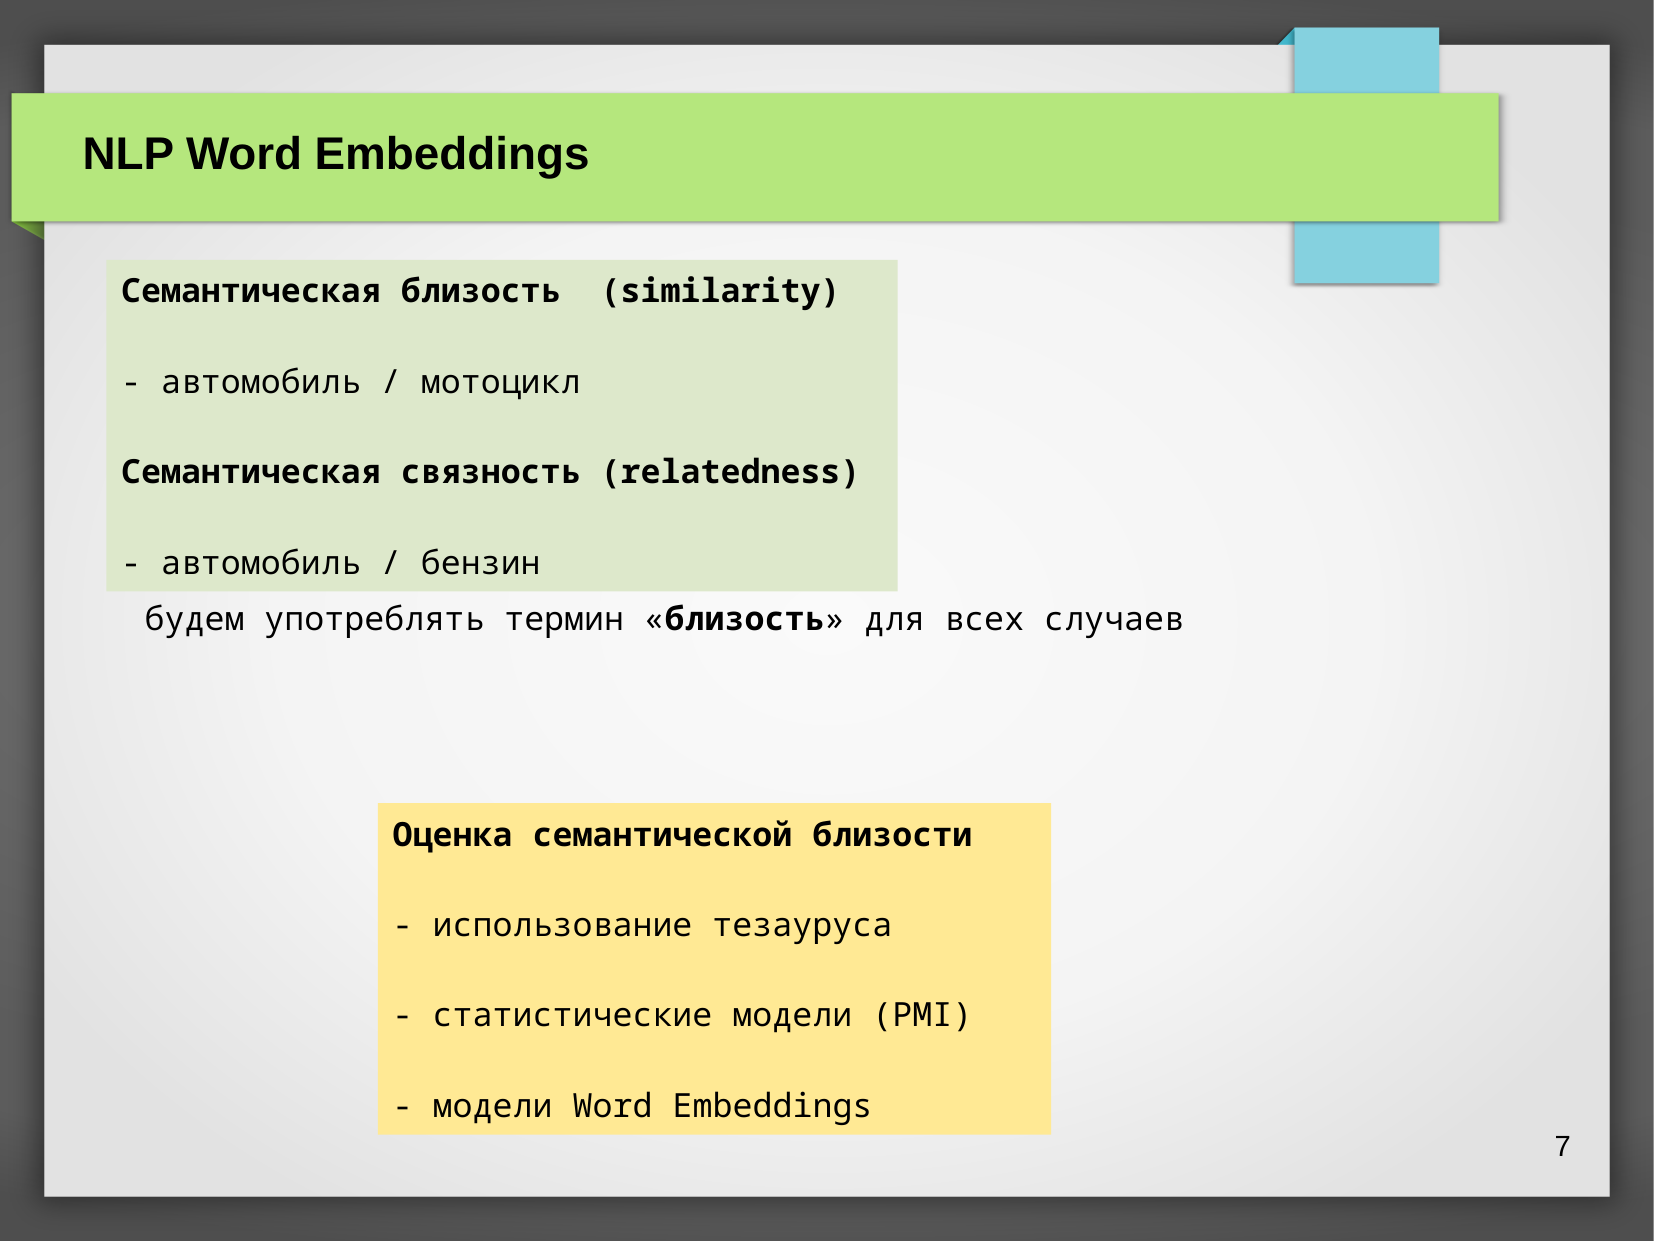

# NLP Word Embeddings
Семантическая близость (similarity)
- автомобиль / мотоцикл
Семантическая связность (relatedness)
- автомобиль / бензин
будем употреблять термин «близость» для всех случаев
Оценка семантической близости
- использование тезауруса
- статистические модели (PMI)
- модели Word Embeddings
7